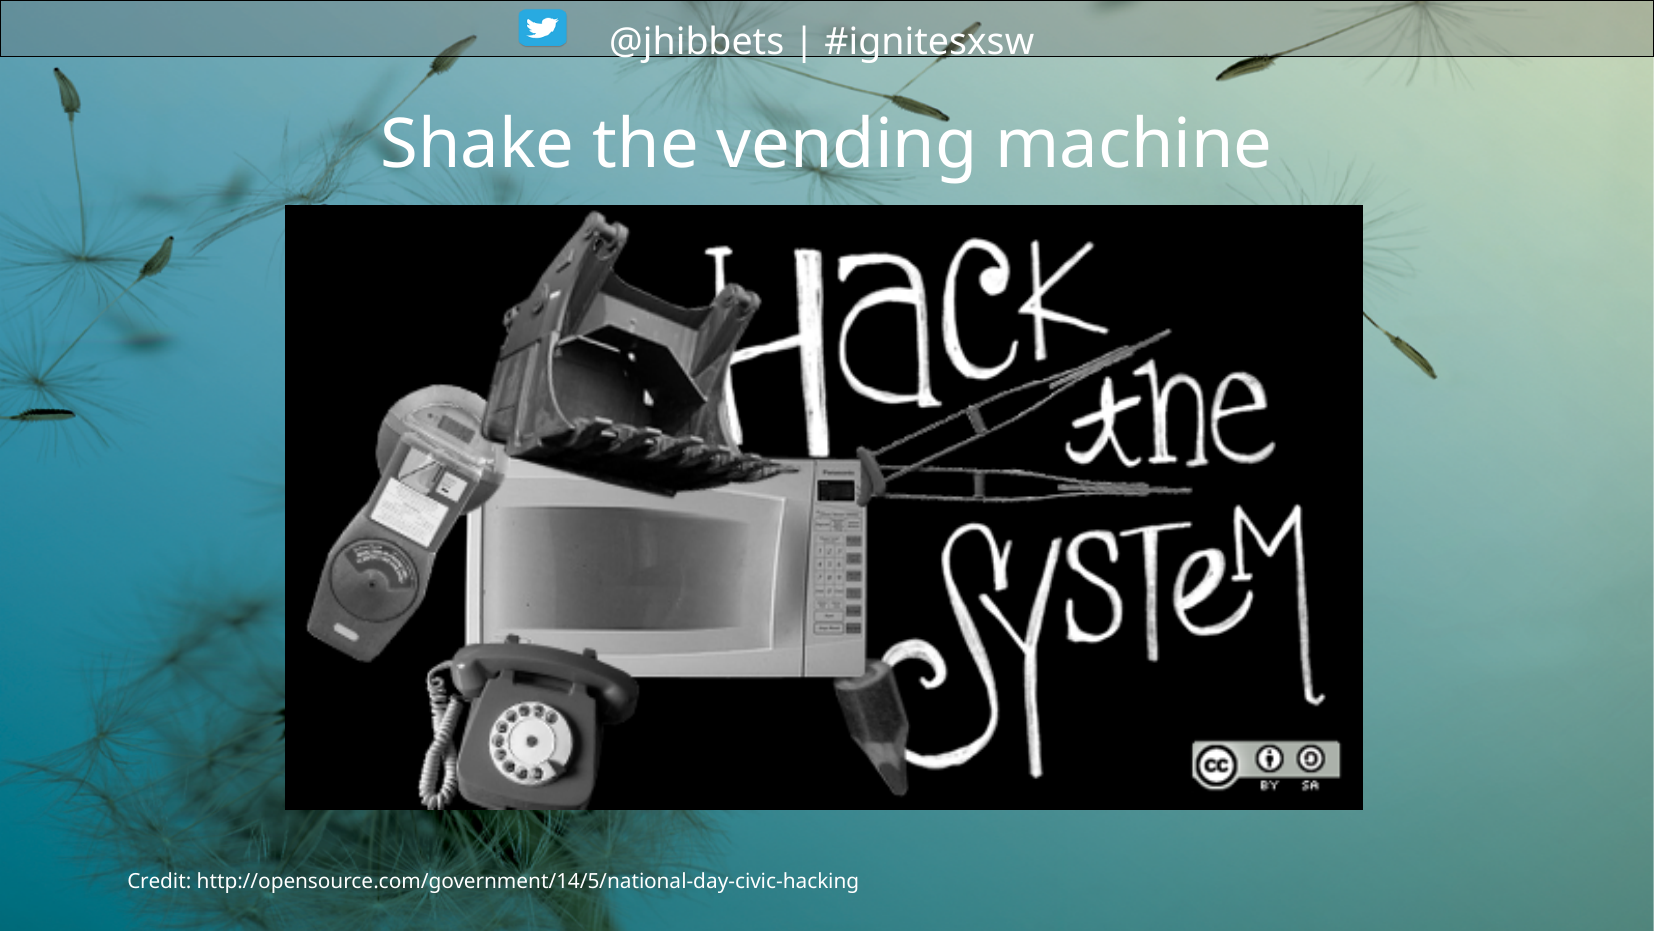

# Shake the vending machine
Credit: http://opensource.com/government/14/5/national-day-civic-hacking